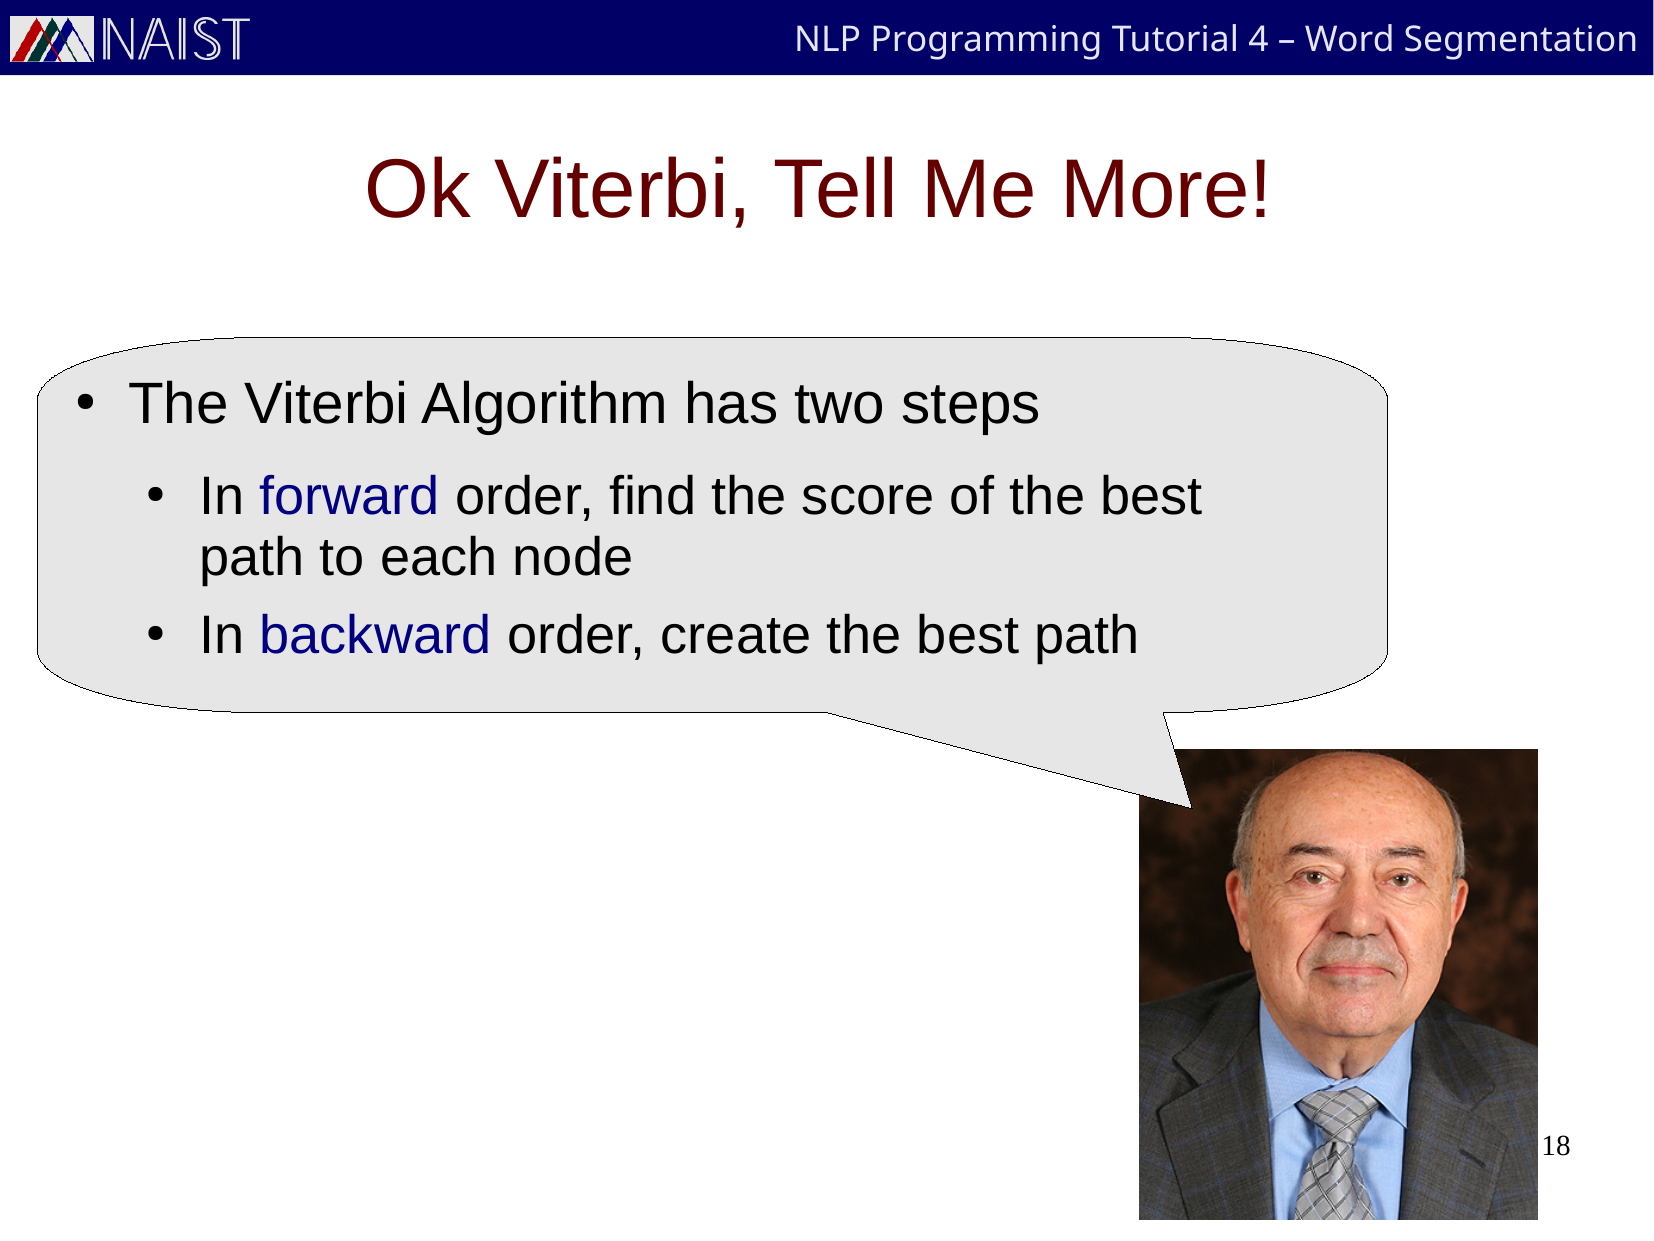

# Ok Viterbi, Tell Me More!
The Viterbi Algorithm has two steps
In forward order, find the score of the best path to each node
In backward order, create the best path
18